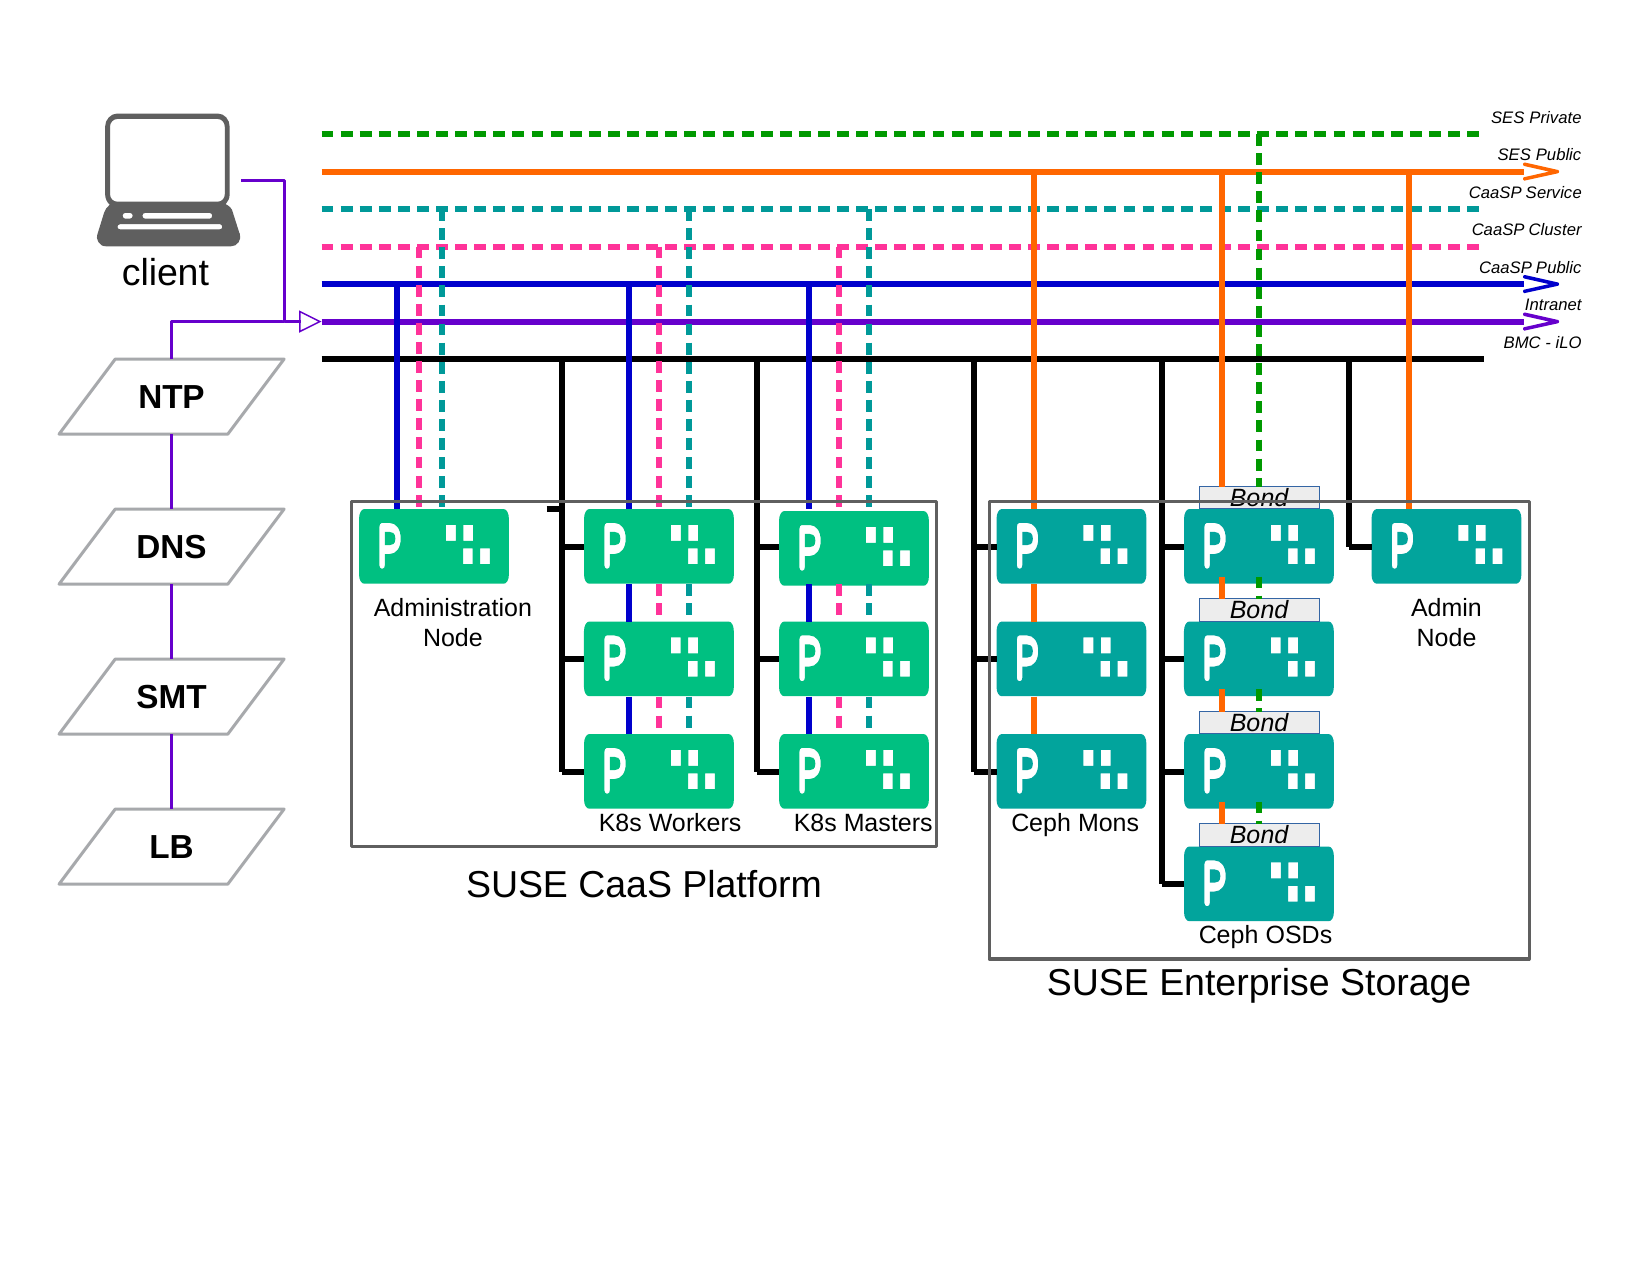

SES Private
 client
SES Public
CaaSP Service
CaaSP Cluster
CaaSP Public
Intranet
BMC - iLO
NTP
Bond
SUSE CaaS Platform
SUSE Enterprise Storage
DNS
Administration
Node
Admin
Node
Bond
SMT
Bond
K8s Workers
K8s Masters
Ceph Mons
LB
Bond
Ceph OSDs